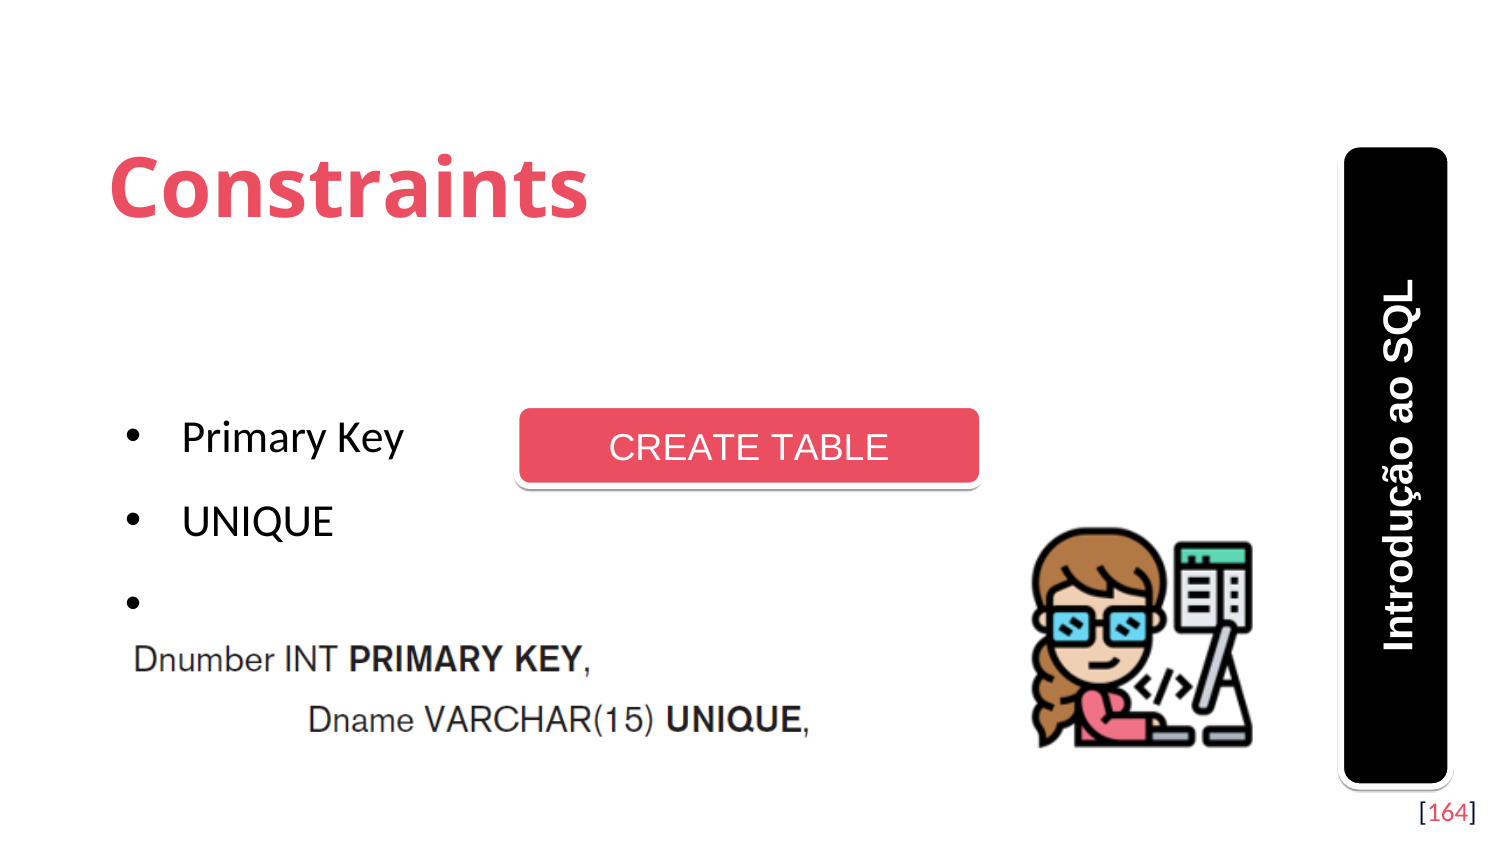

Constraints
Primary Key
UNIQUE
CREATE TABLE
Introdução ao SQL